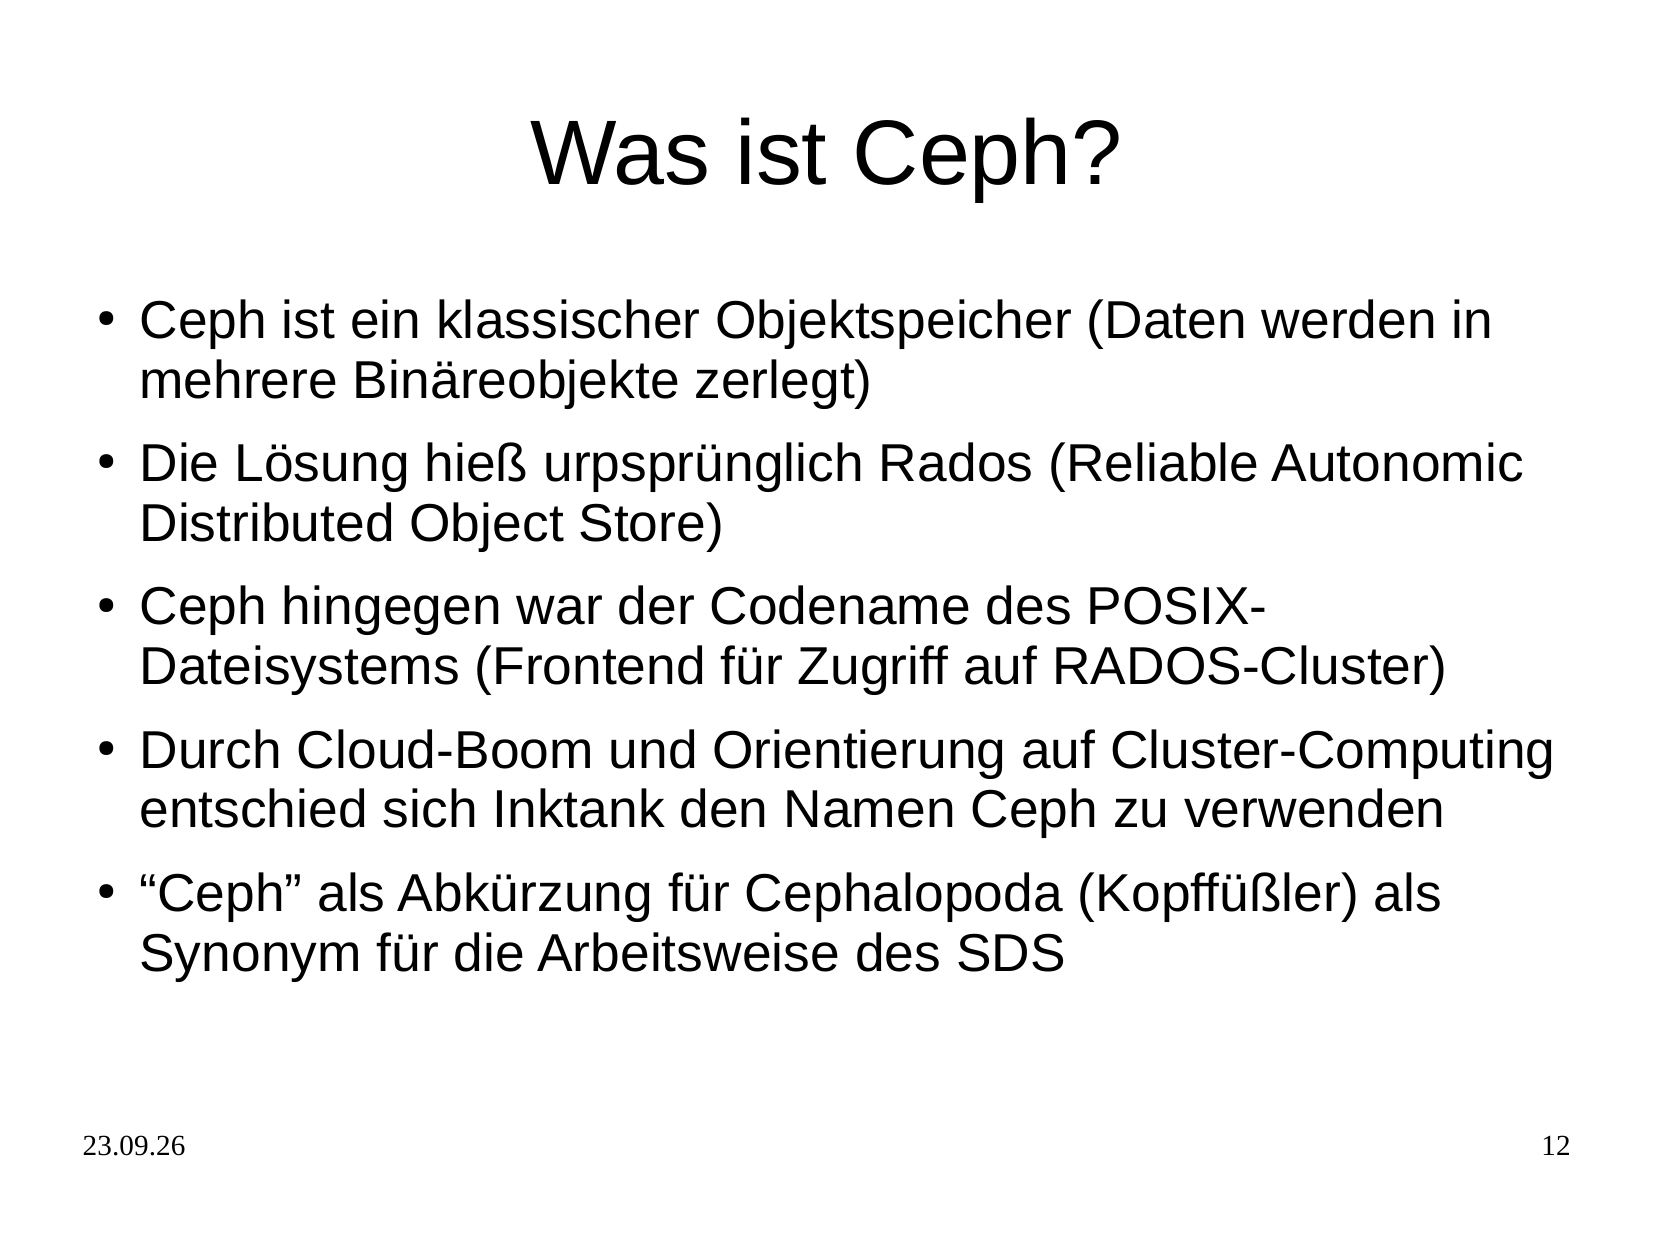

# Was ist Ceph?
Ceph ist ein klassischer Objektspeicher (Daten werden in mehrere Binäreobjekte zerlegt)
Die Lösung hieß urpsprünglich Rados (Reliable Autonomic Distributed Object Store)
Ceph hingegen war der Codename des POSIX-Dateisystems (Frontend für Zugriff auf RADOS-Cluster)
Durch Cloud-Boom und Orientierung auf Cluster-Computing entschied sich Inktank den Namen Ceph zu verwenden
“Ceph” als Abkürzung für Cephalopoda (Kopffüßler) als Synonym für die Arbeitsweise des SDS
12